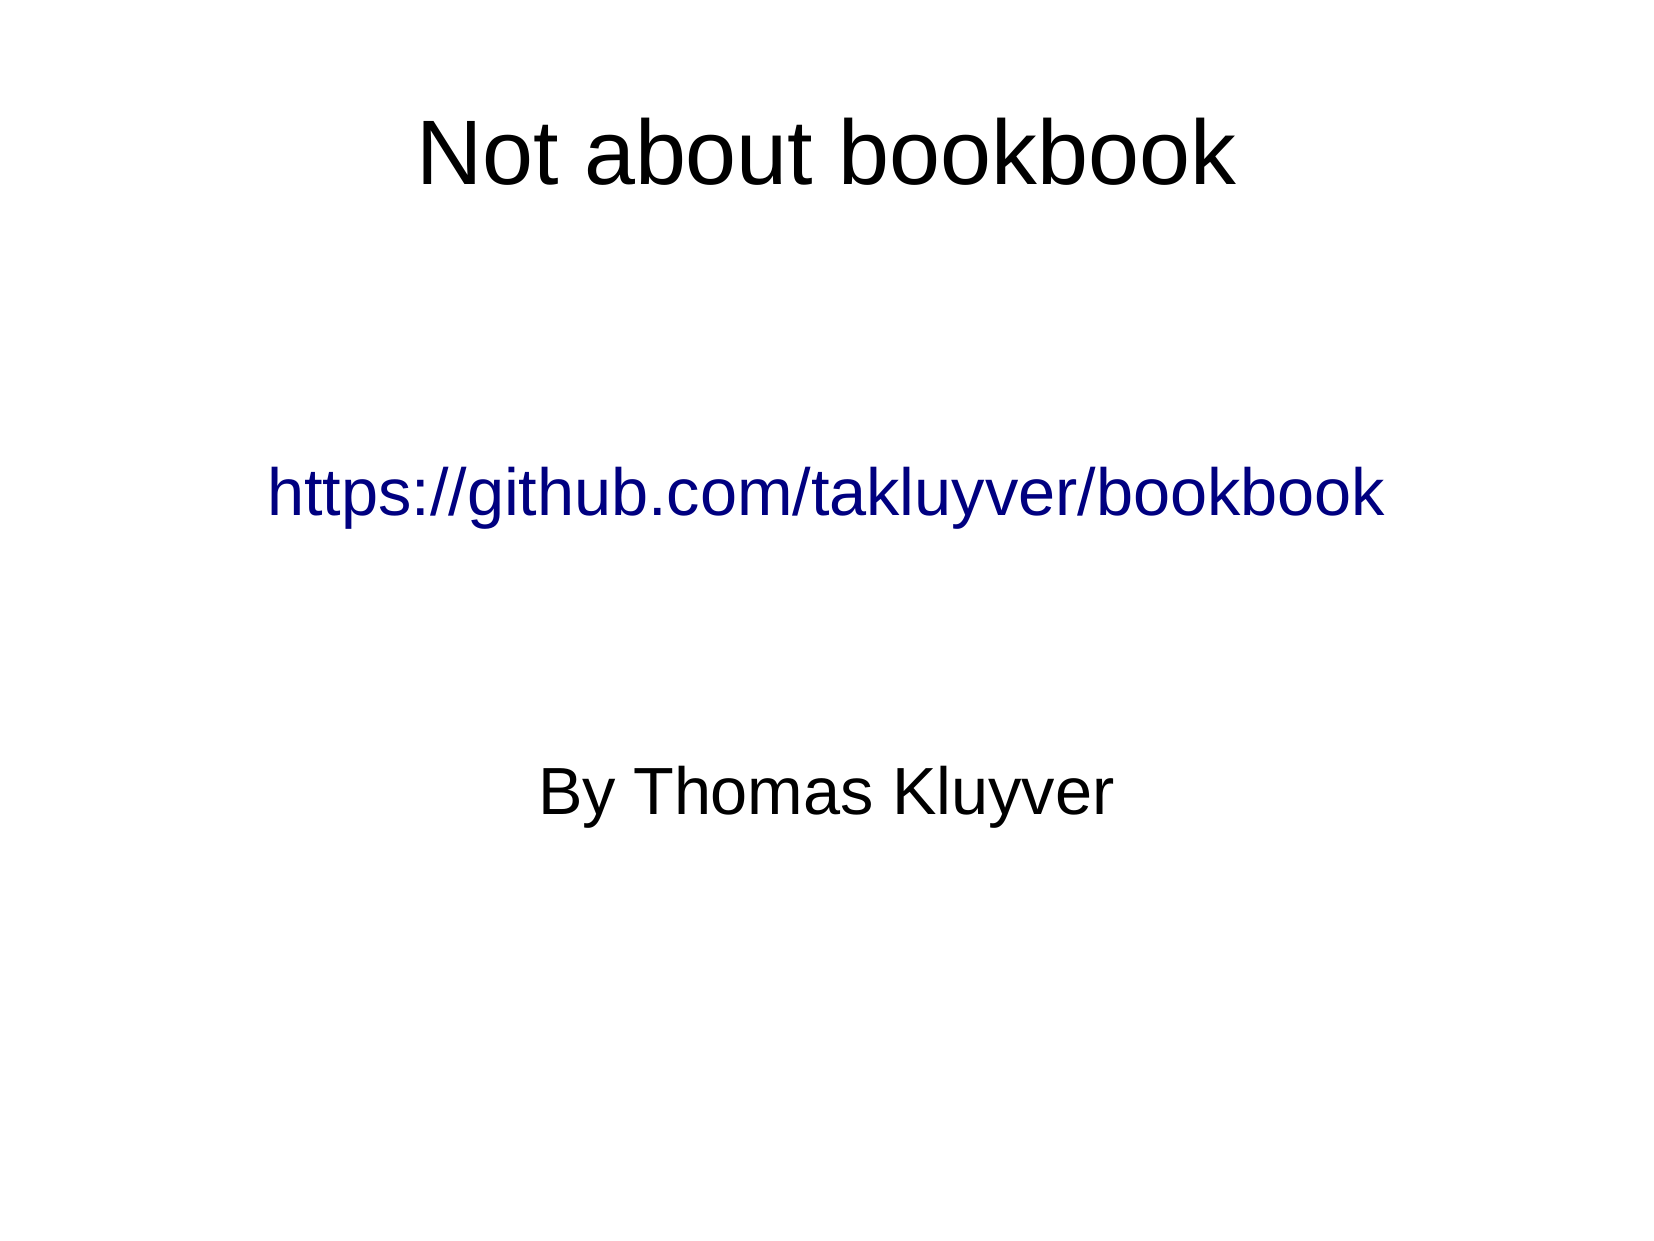

# Not about bookbook
https://github.com/takluyver/bookbook
By Thomas Kluyver